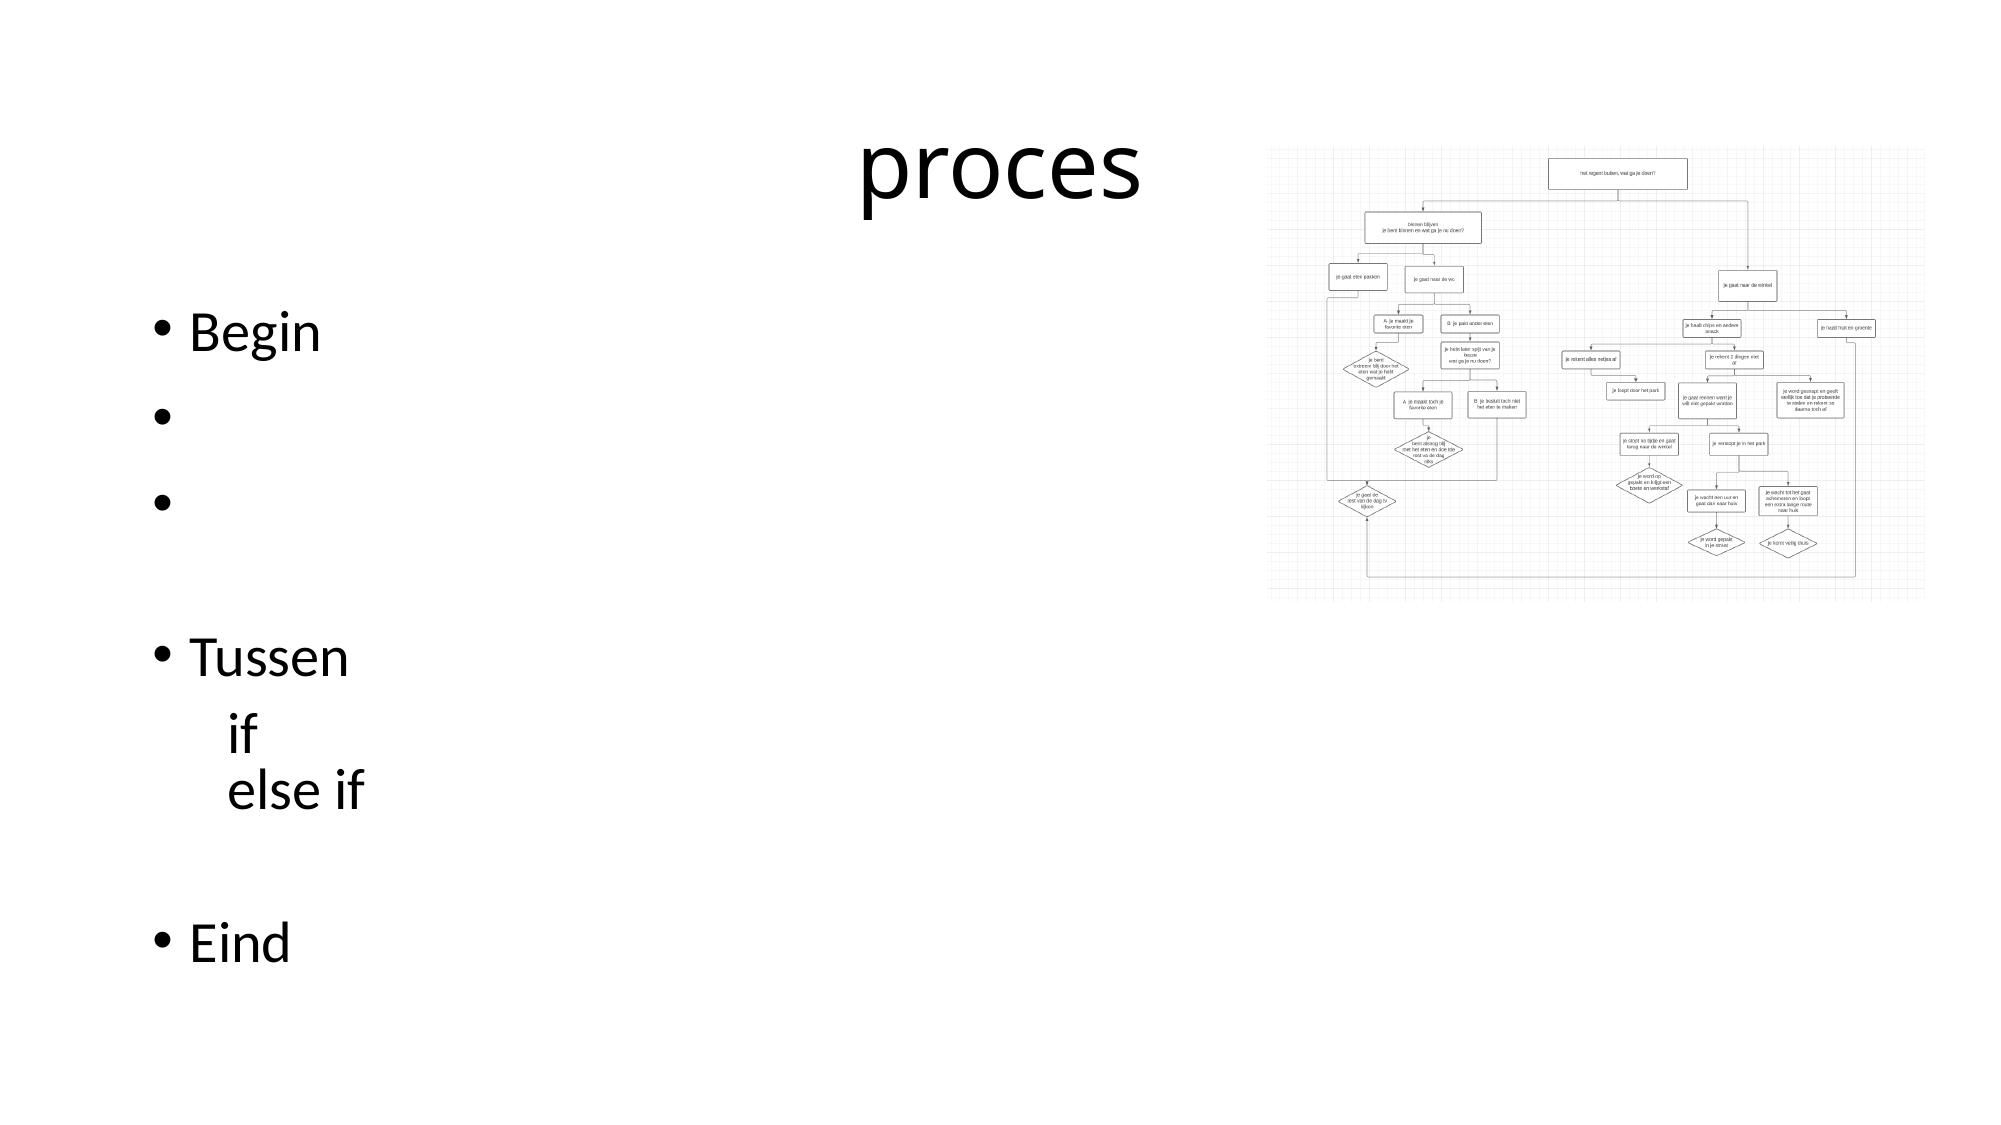

# proces
Begin
Tussen
	if
	else if
Eind